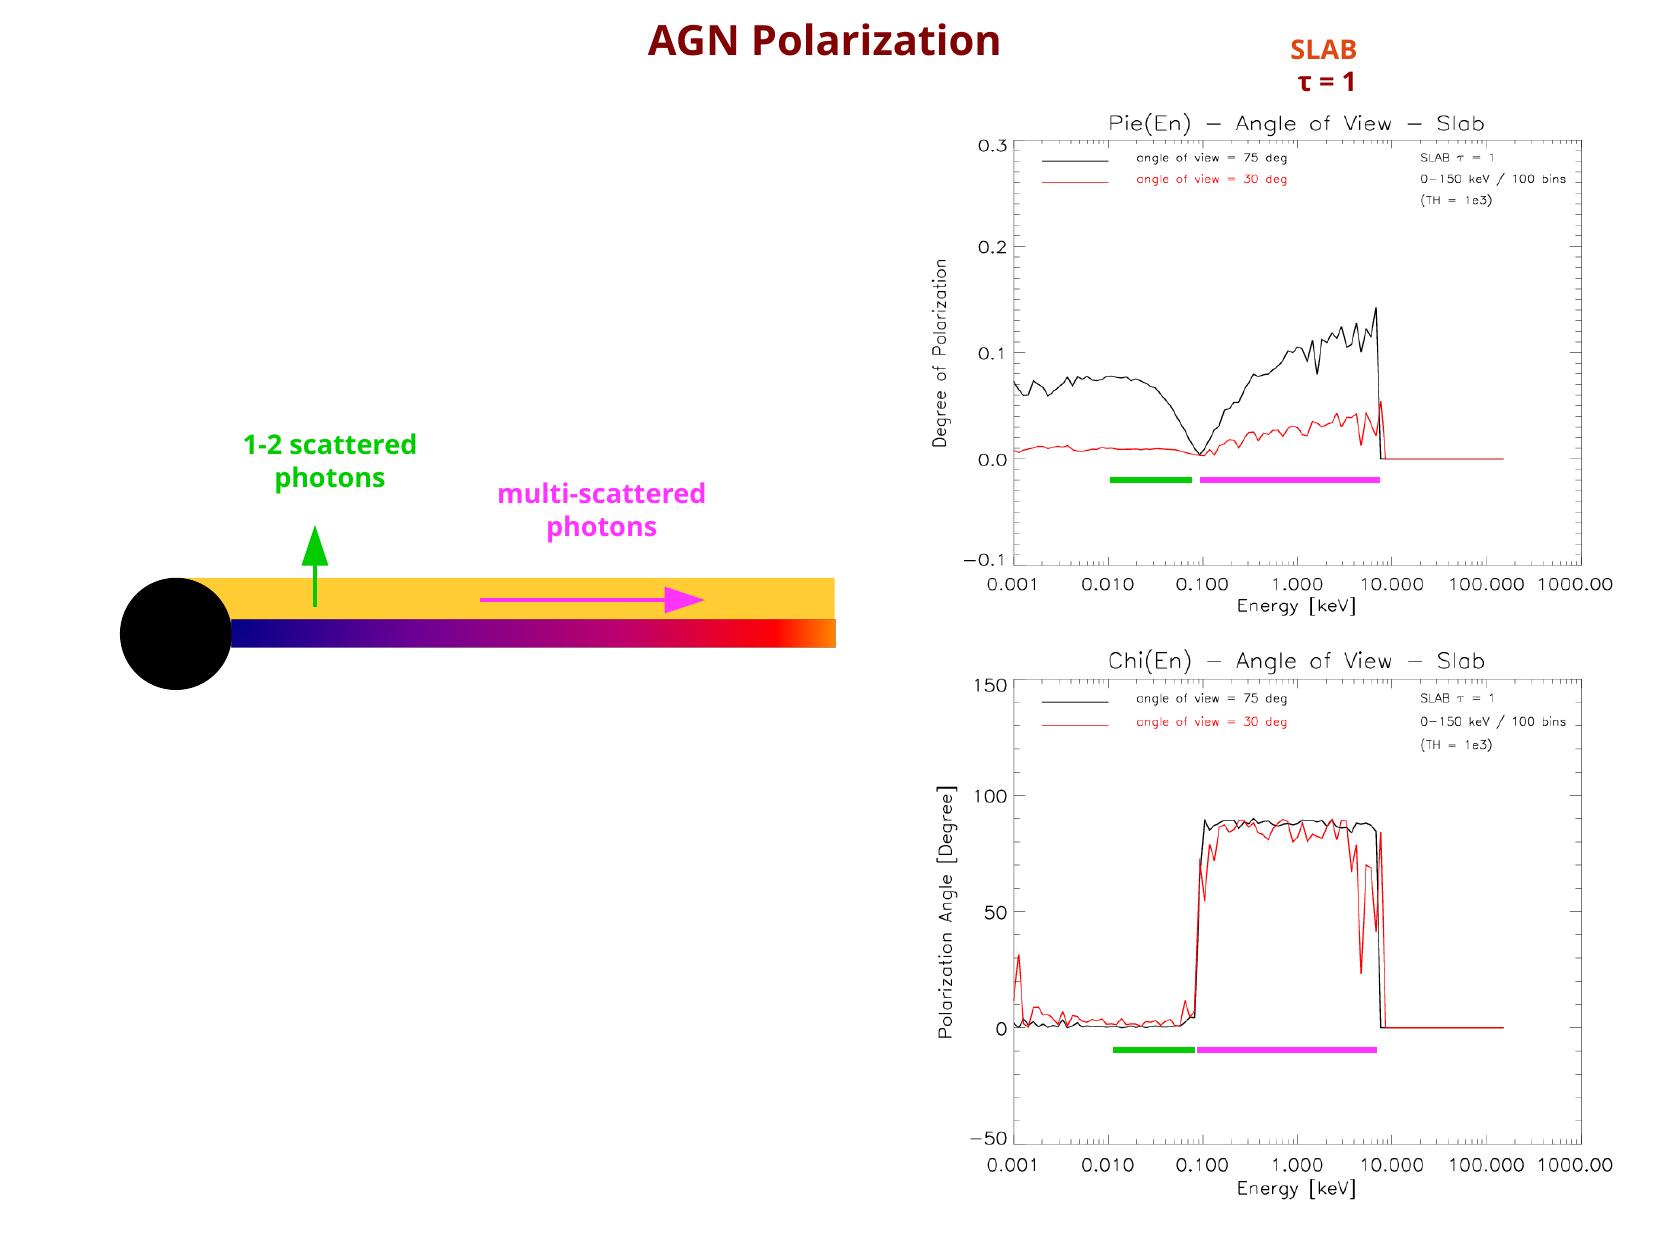

AGN Polarization
SLAB
τ = 1
1-2 scattered photons
multi-scattered photons